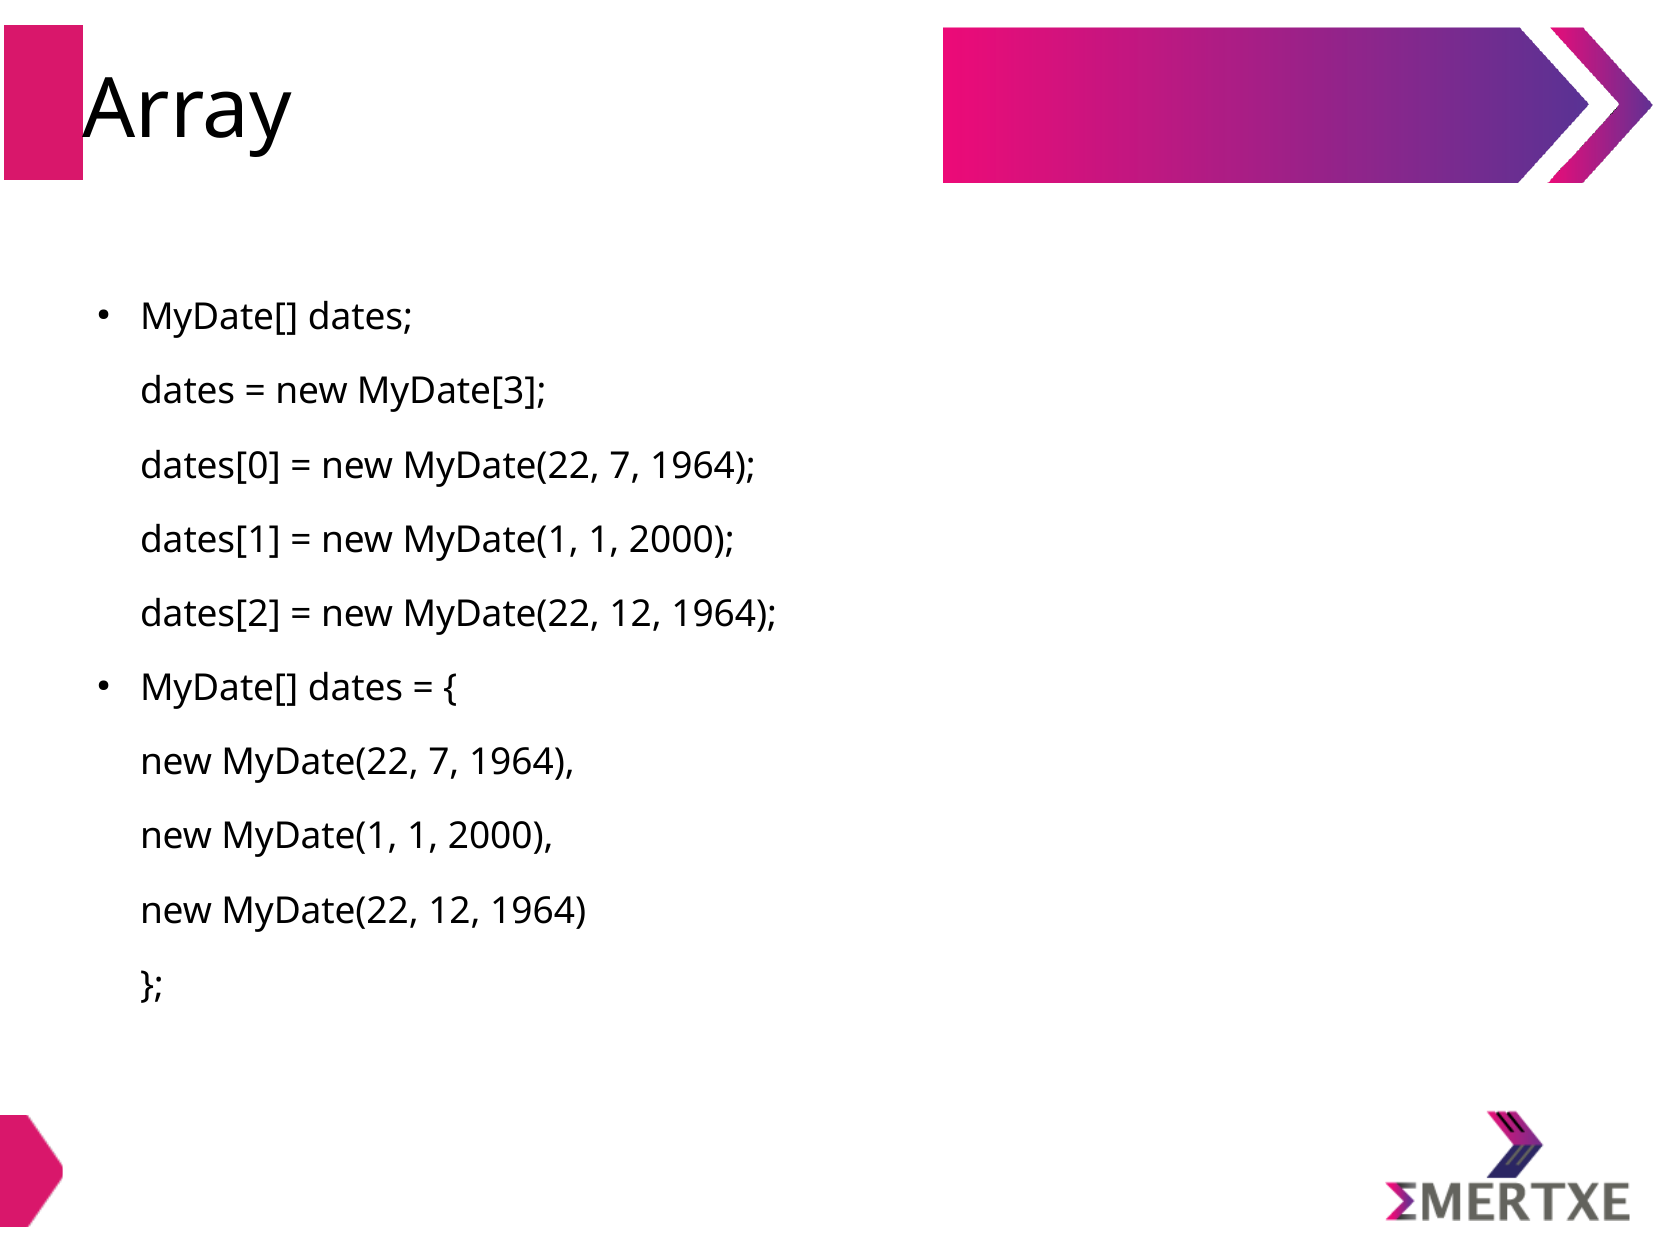

# Array
MyDate[] dates;
dates = new MyDate[3];
dates[0] = new MyDate(22, 7, 1964);
dates[1] = new MyDate(1, 1, 2000);
dates[2] = new MyDate(22, 12, 1964);
MyDate[] dates = {
new MyDate(22, 7, 1964),
new MyDate(1, 1, 2000),
new MyDate(22, 12, 1964)
};